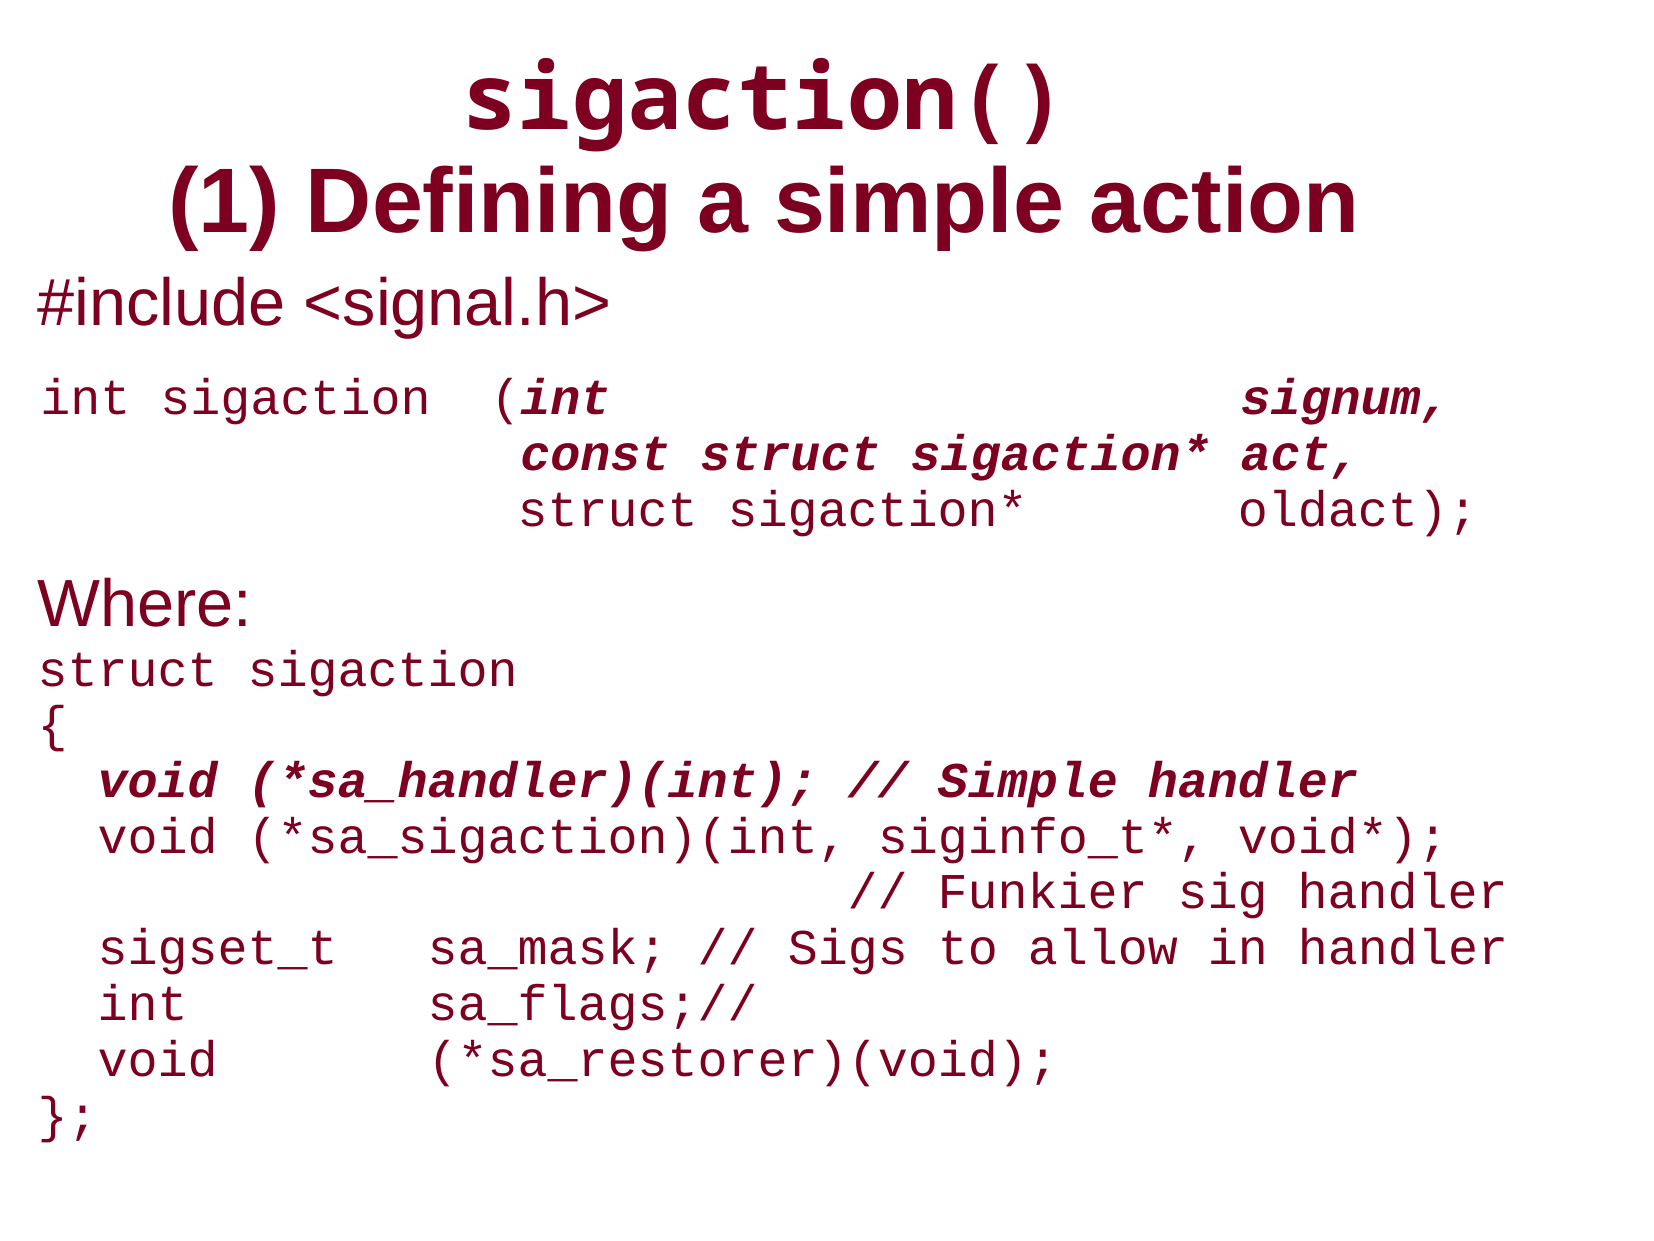

# sigaction() (1) Defining a simple action
#include <signal.h>
int sigaction (int signum,
 const struct sigaction* act,
 struct sigaction* oldact);
Where:
struct sigaction
{
 void (*sa_handler)(int); // Simple handler
 void (*sa_sigaction)(int, siginfo_t*, void*);
 // Funkier sig handler
 sigset_t sa_mask; // Sigs to allow in handler
 int sa_flags;//
 void (*sa_restorer)(void);
};